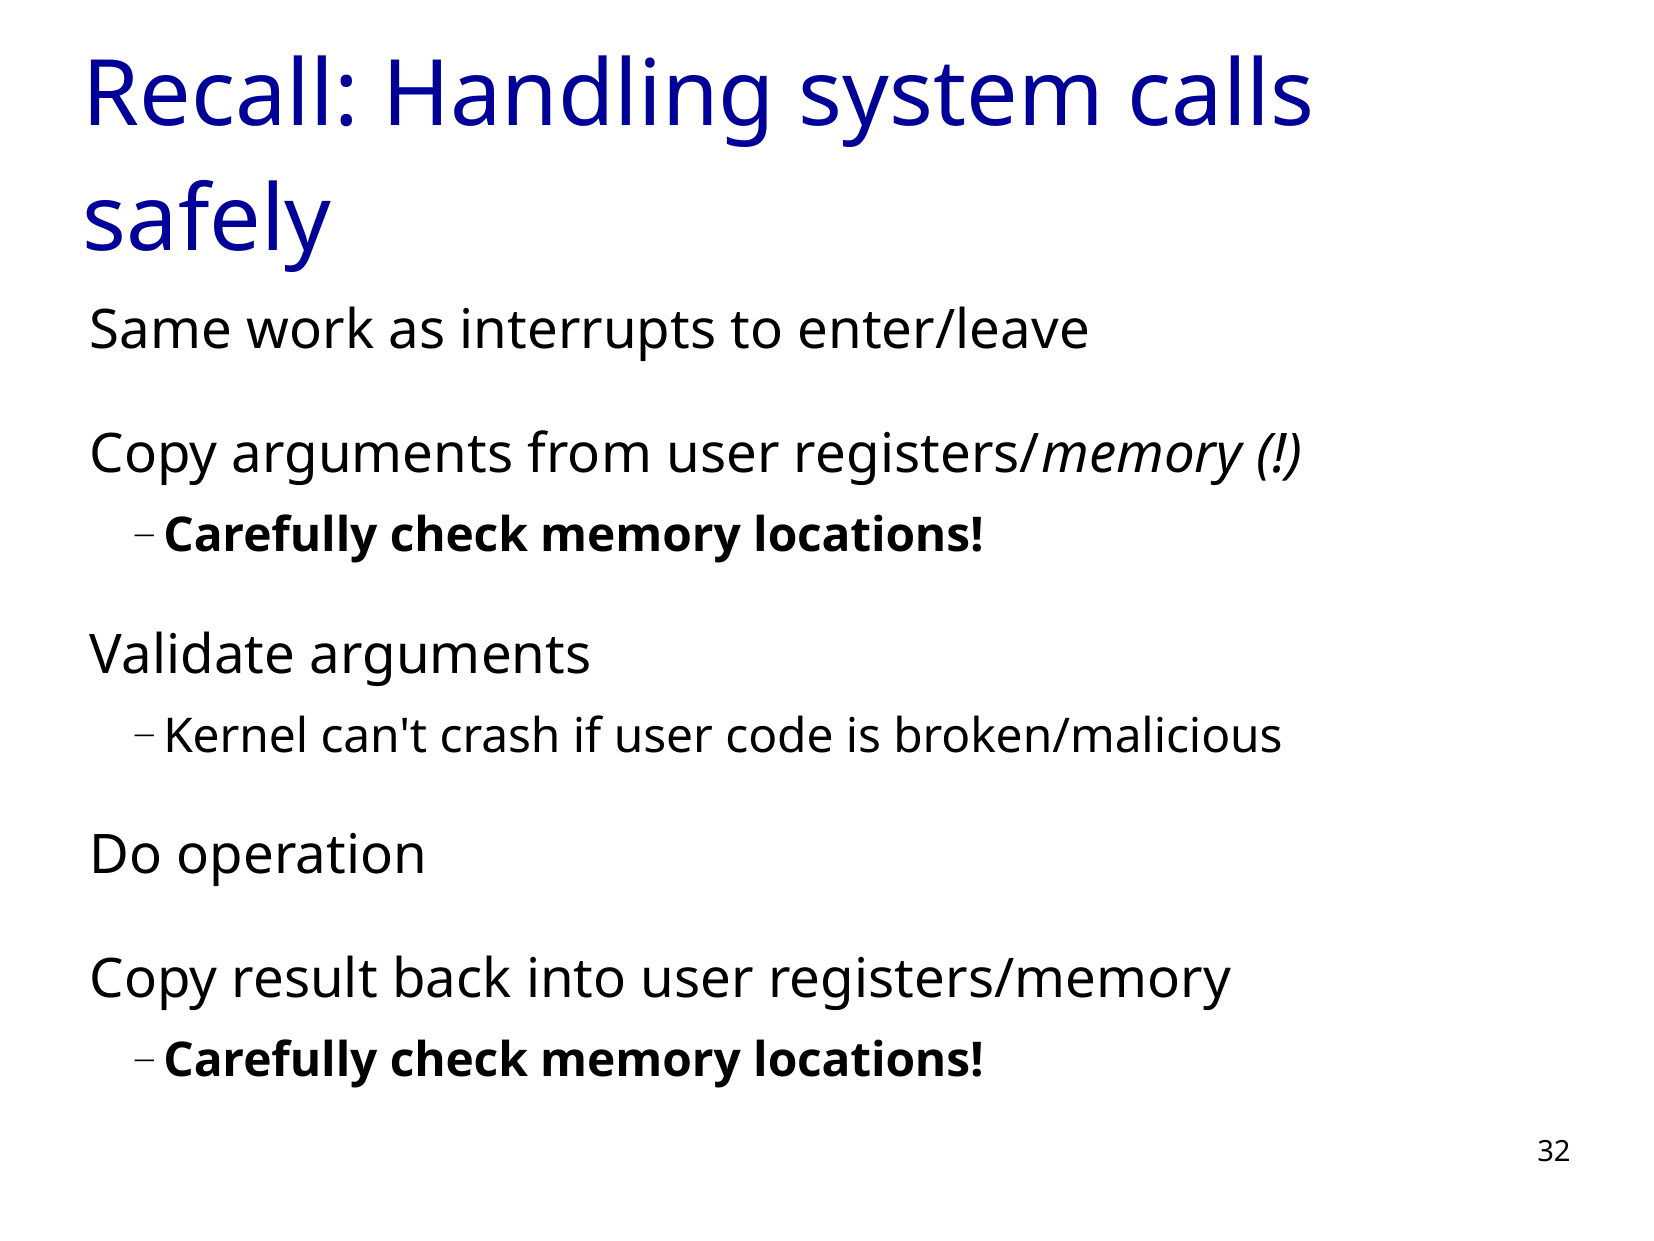

# Recall: Handling system calls safely
Same work as interrupts to enter/leave
Copy arguments from user registers/memory (!)
Carefully check memory locations!
Validate arguments
Kernel can't crash if user code is broken/malicious
Do operation
Copy result back into user registers/memory
Carefully check memory locations!
32